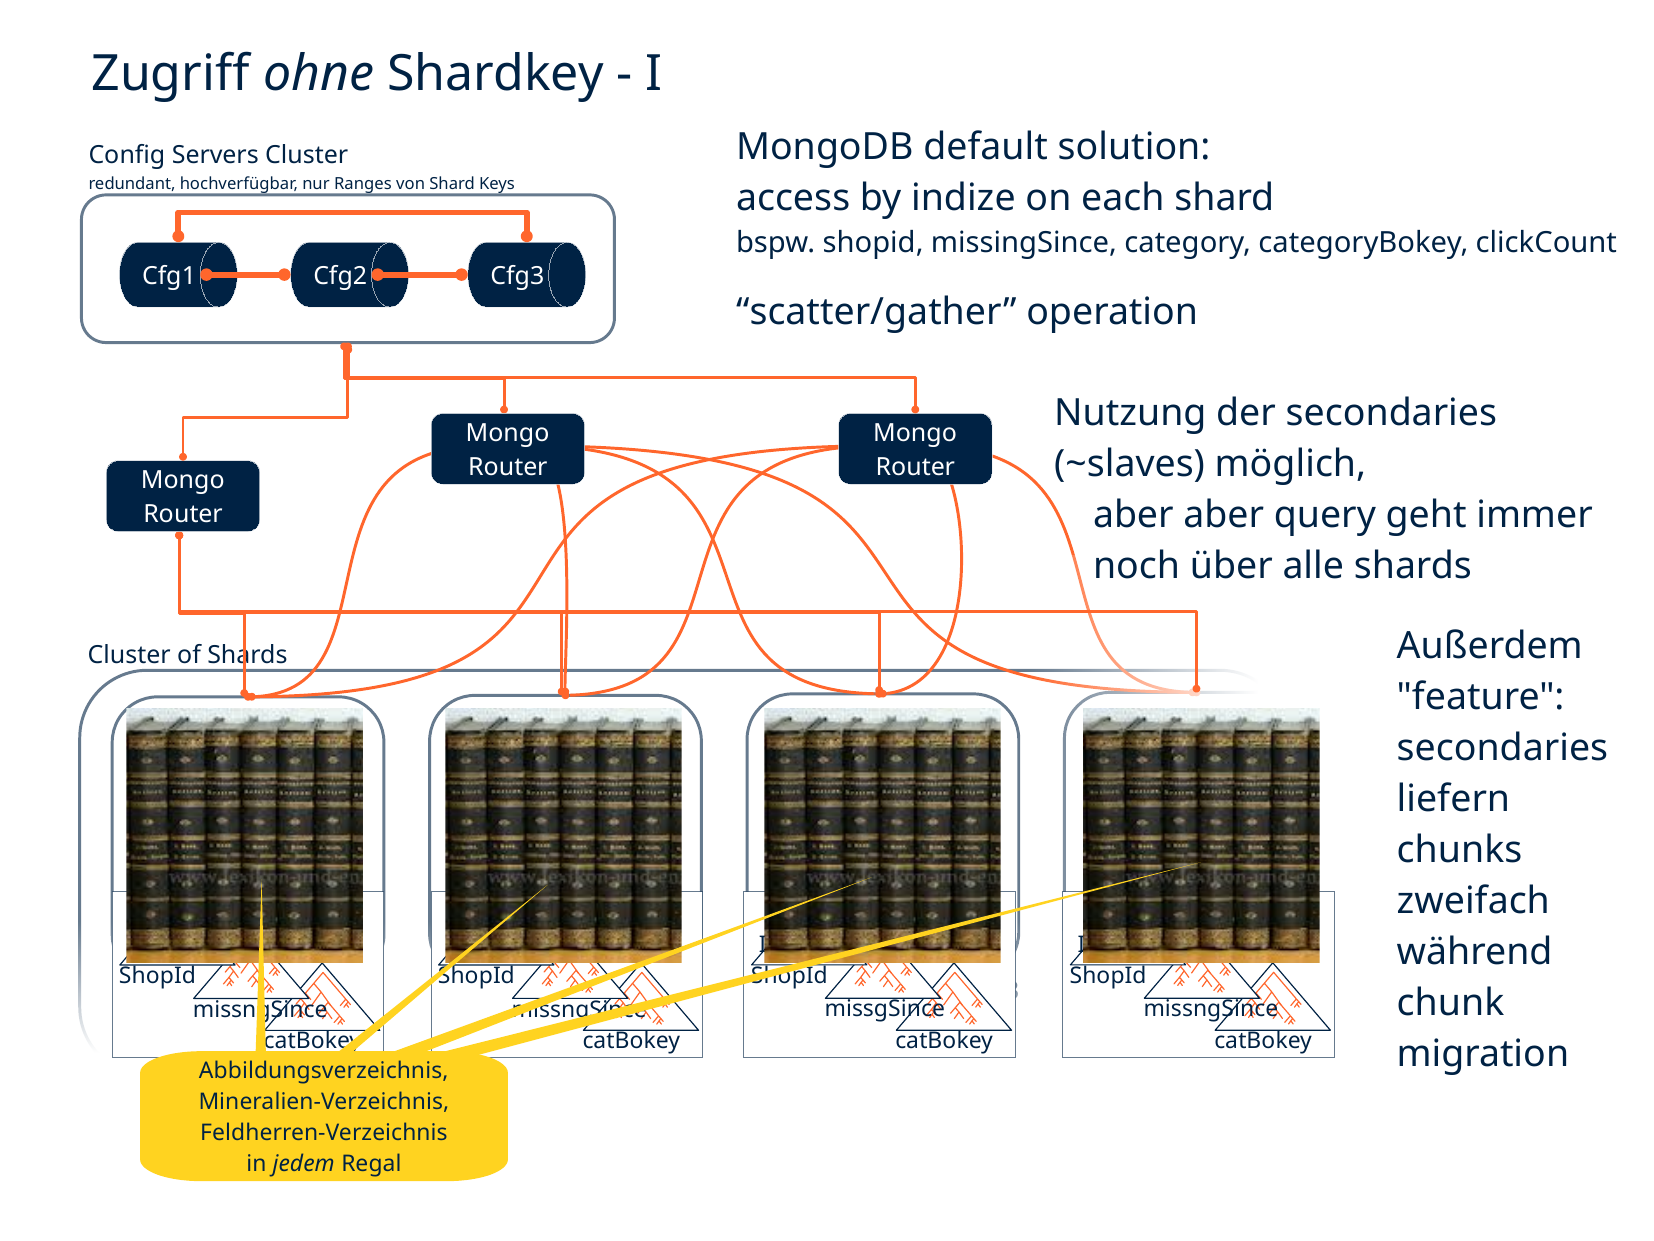

Zugriff ohne Shardkey - I
MongoDB default solution:
access by indize on each shard
bspw. shopid, missingSince, category, categoryBokey, clickCount
Config Servers Cluster
redundant, hochverfügbar, nur Ranges von Shard Keys
Cfg1
Cfg2
Cfg3
“scatter/gather” operation
Mongo
Router
Mongo
Router
Mongo
Router
Nutzung der secondaries
(~slaves) möglich,
 aber aber query geht immer
 noch über alle shards
Außerdem
"feature":
secondaries
liefern
chunks
zweifach
während
chunk migration
Cluster of Shards
Shard 4 / Replica Set 4
M1
M3
M2
Shard 3 / Replica Set 3
M1
M3
M2
Shard 2 / Replica Set 2
M1
M3
M2
Shard = Replica Set
redundant, autom. failover
nur SSD+RAM, kein RAID
Abbildungsverzeichnis,
Mineralien-Verzeichnis,
Feldherren-Verzeichnis
in jedem Regal
M1
M3
M2
Index
ShopId
missngSince
catBokey
Index
ShopId
missgSince
catBokey
Index
ShopId
missngSince
catBokey
Index
ShopId
missngSince
catBokey